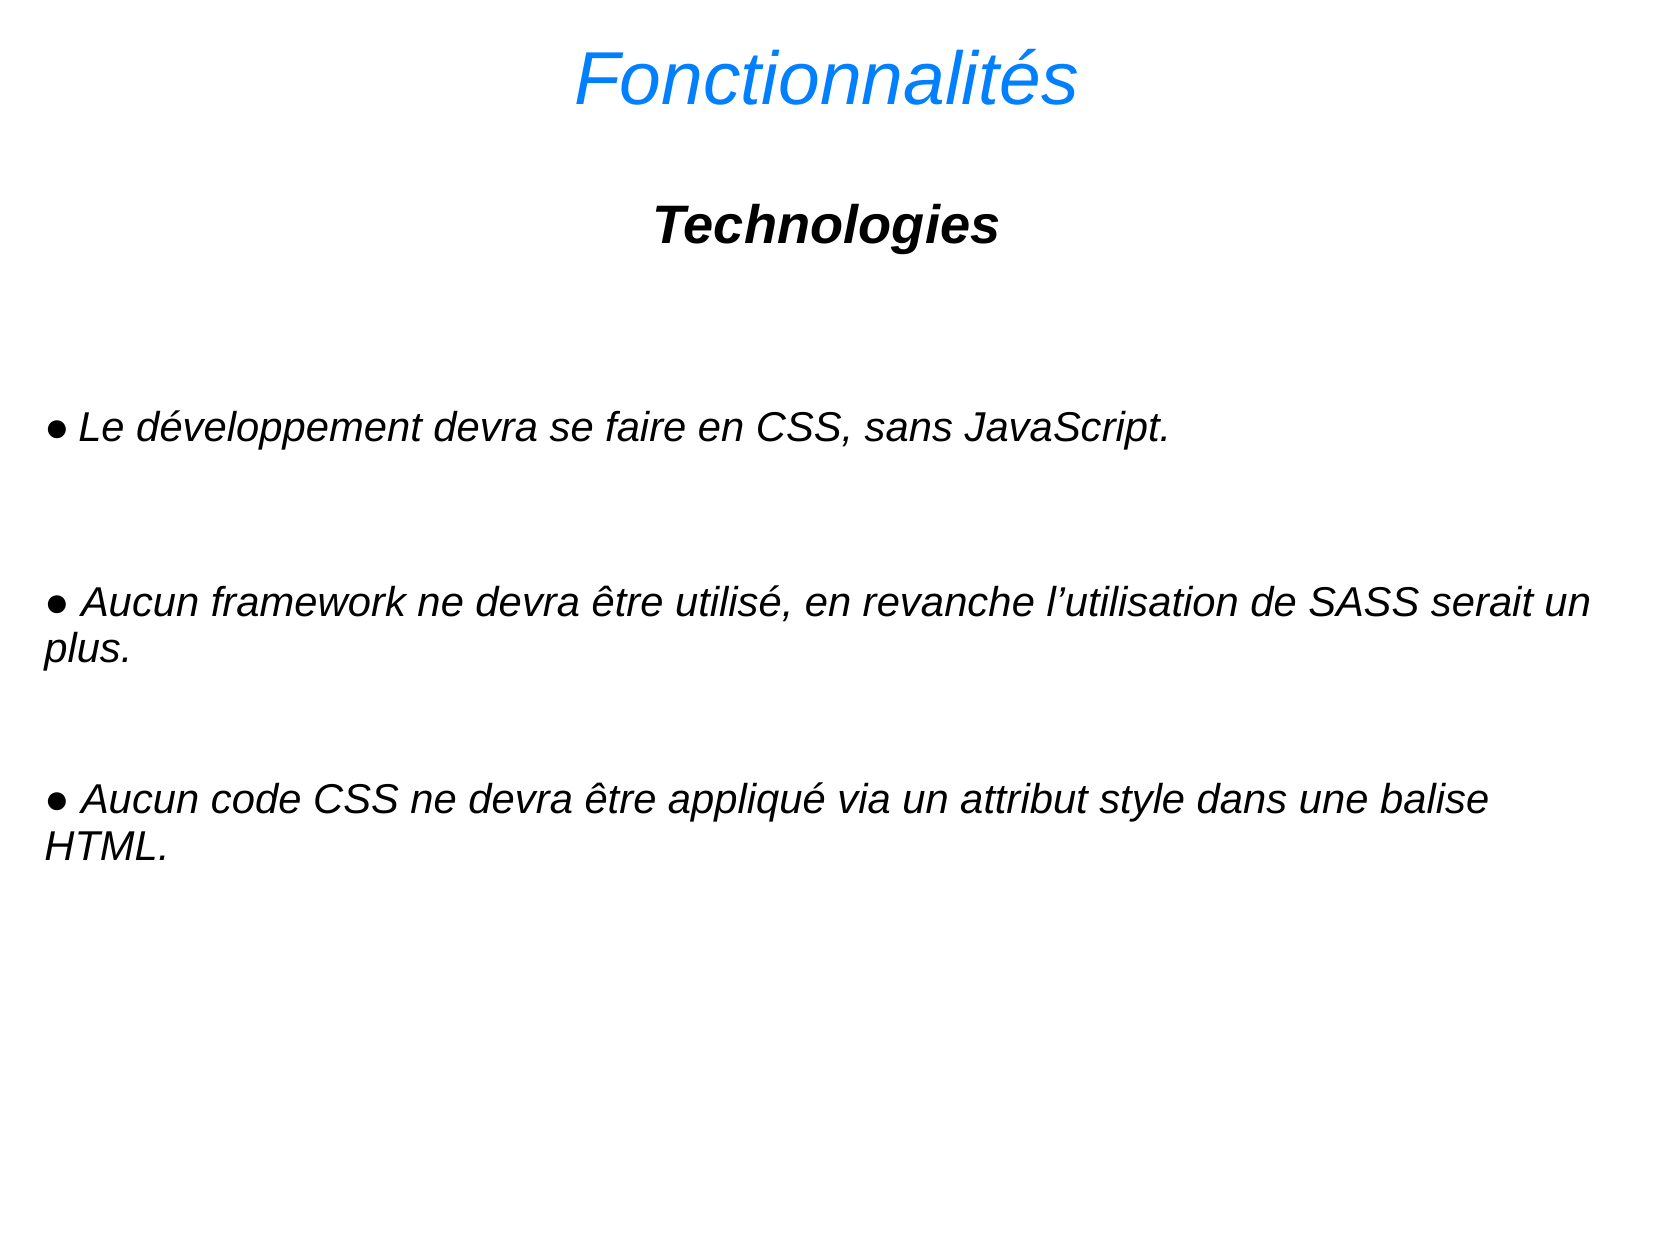

Fonctionnalités
Technologies
● Le développement devra se faire en CSS, sans JavaScript.
● Aucun framework ne devra être utilisé, en revanche l’utilisation de SASS serait un plus.
● Aucun code CSS ne devra être appliqué via un attribut style dans une balise HTML.